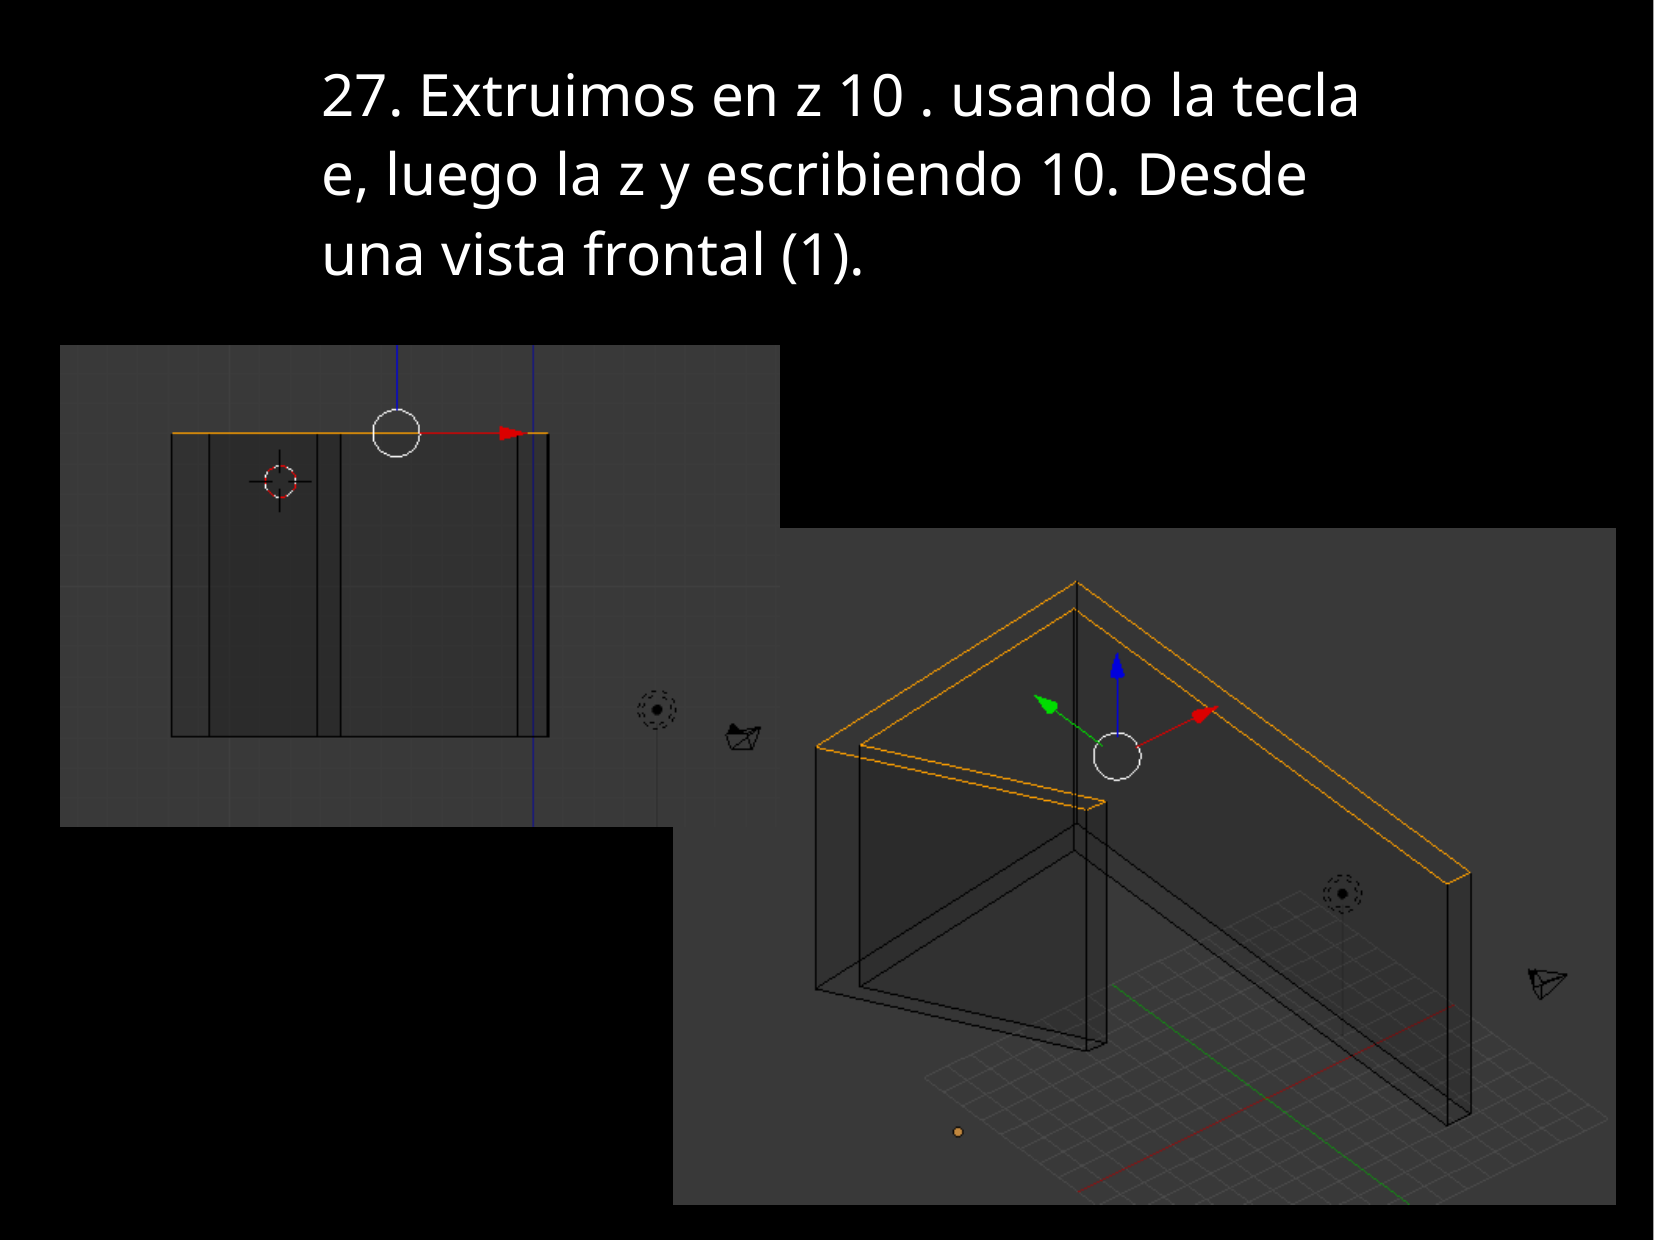

27. Extruimos en z 10 . usando la tecla e, luego la z y escribiendo 10. Desde una vista frontal (1).